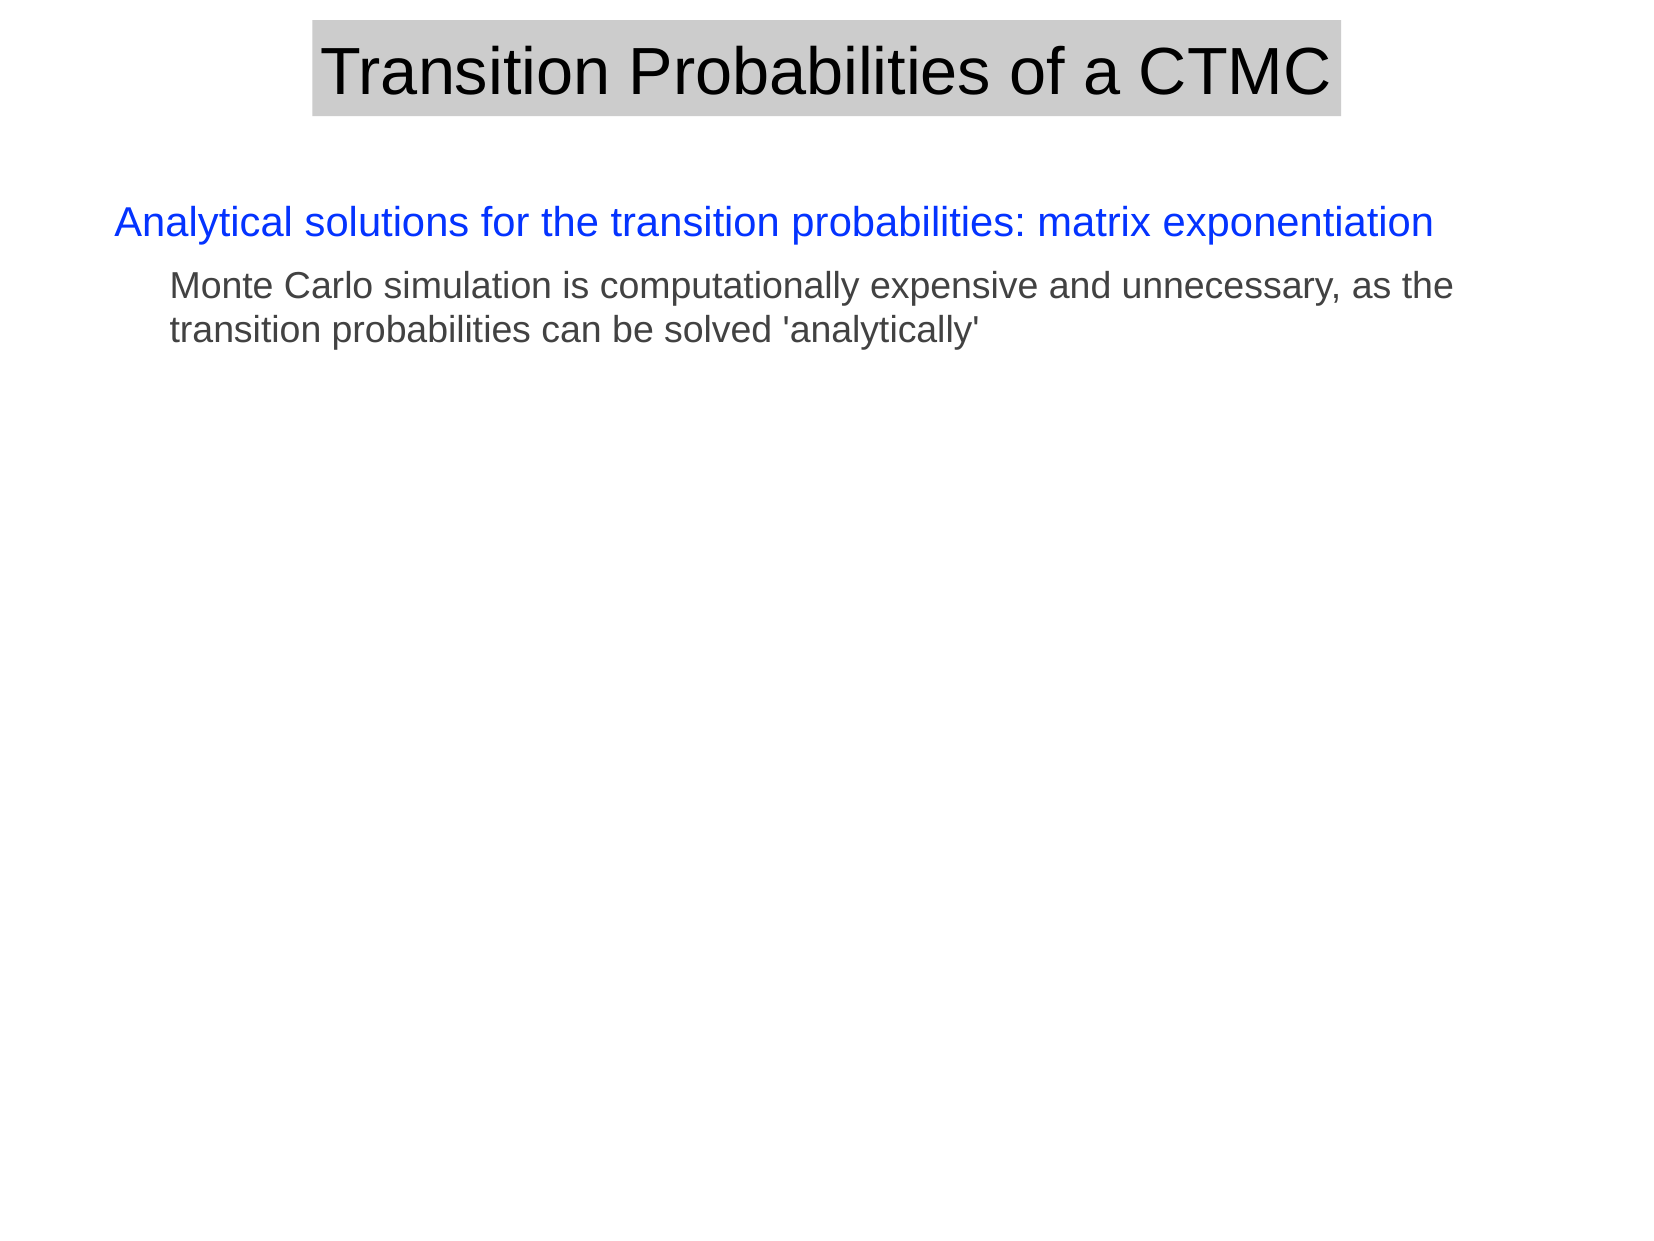

Transition Probabilities of a CTMC
Analytical solutions for the transition probabilities: matrix exponentiation
Monte Carlo simulation is computationally expensive and unnecessary, as the transition probabilities can be solved 'analytically'